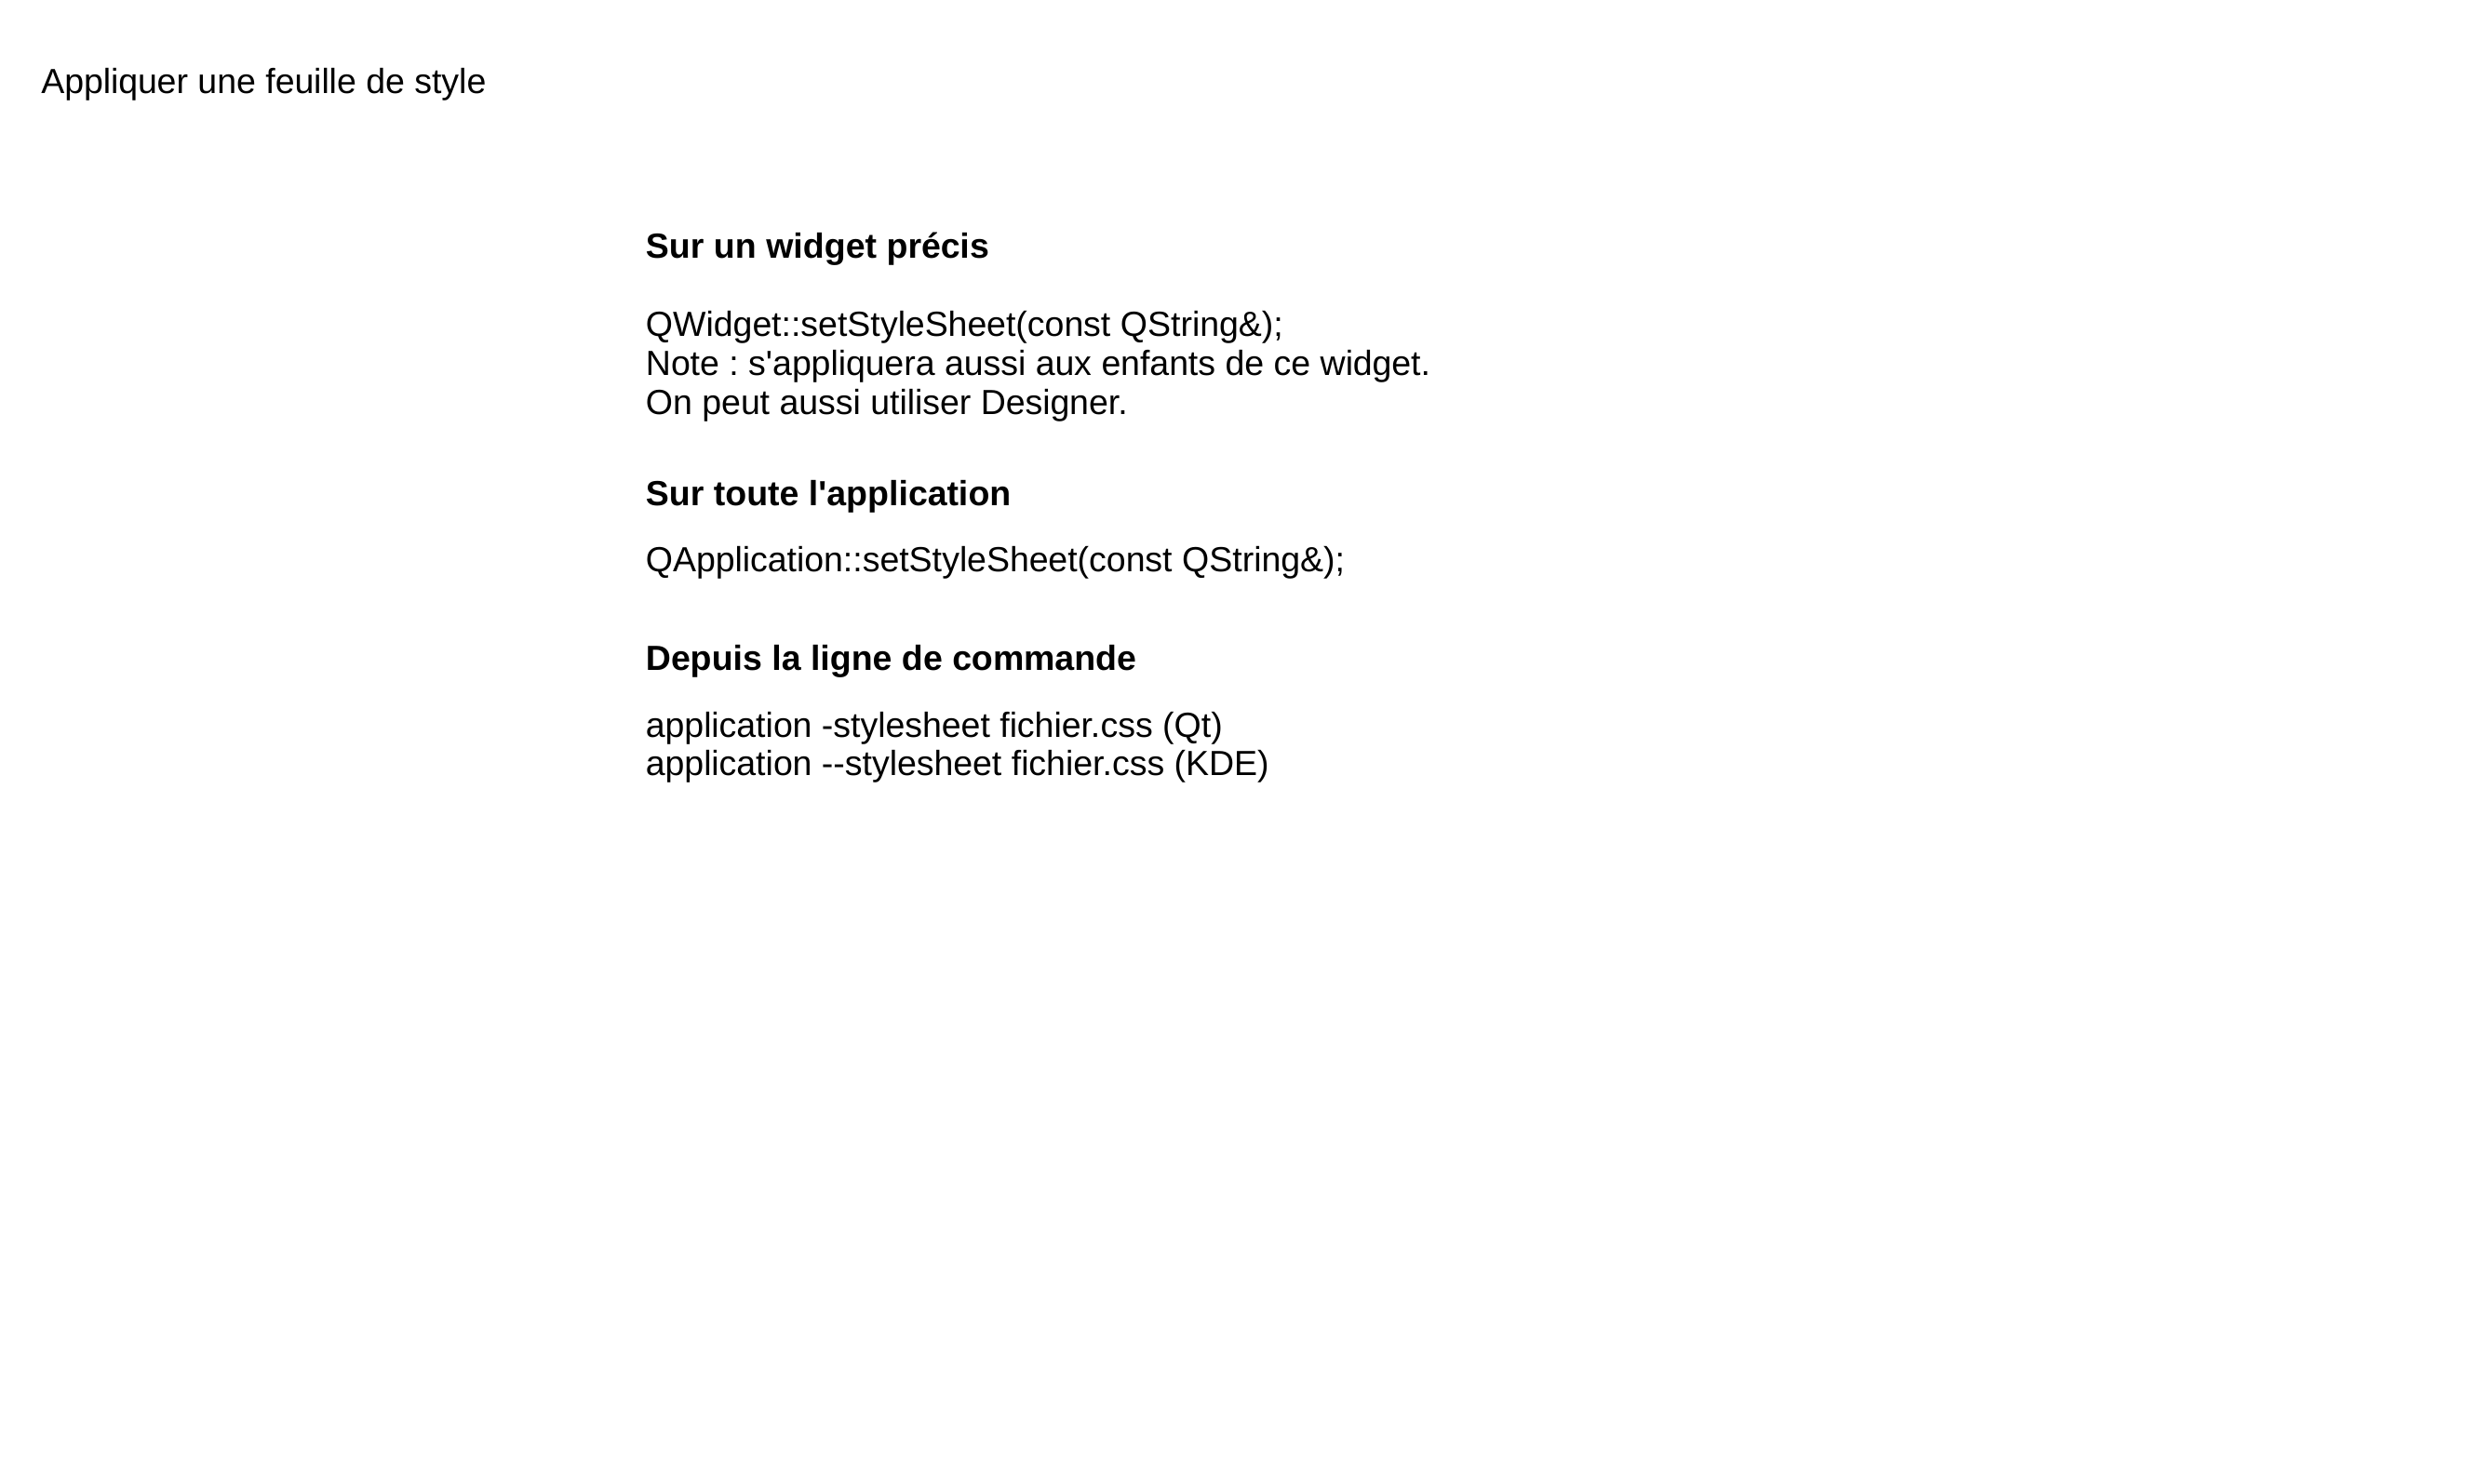

Appliquer une feuille de style
Sur un widget précis
QWidget::setStyleSheet(const QString&);
Note : s'appliquera aussi aux enfants de ce widget.
On peut aussi utiliser Designer.
Sur toute l'application
QApplication::setStyleSheet(const QString&);
Depuis la ligne de commande
application -stylesheet fichier.css (Qt)
application --stylesheet fichier.css (KDE)